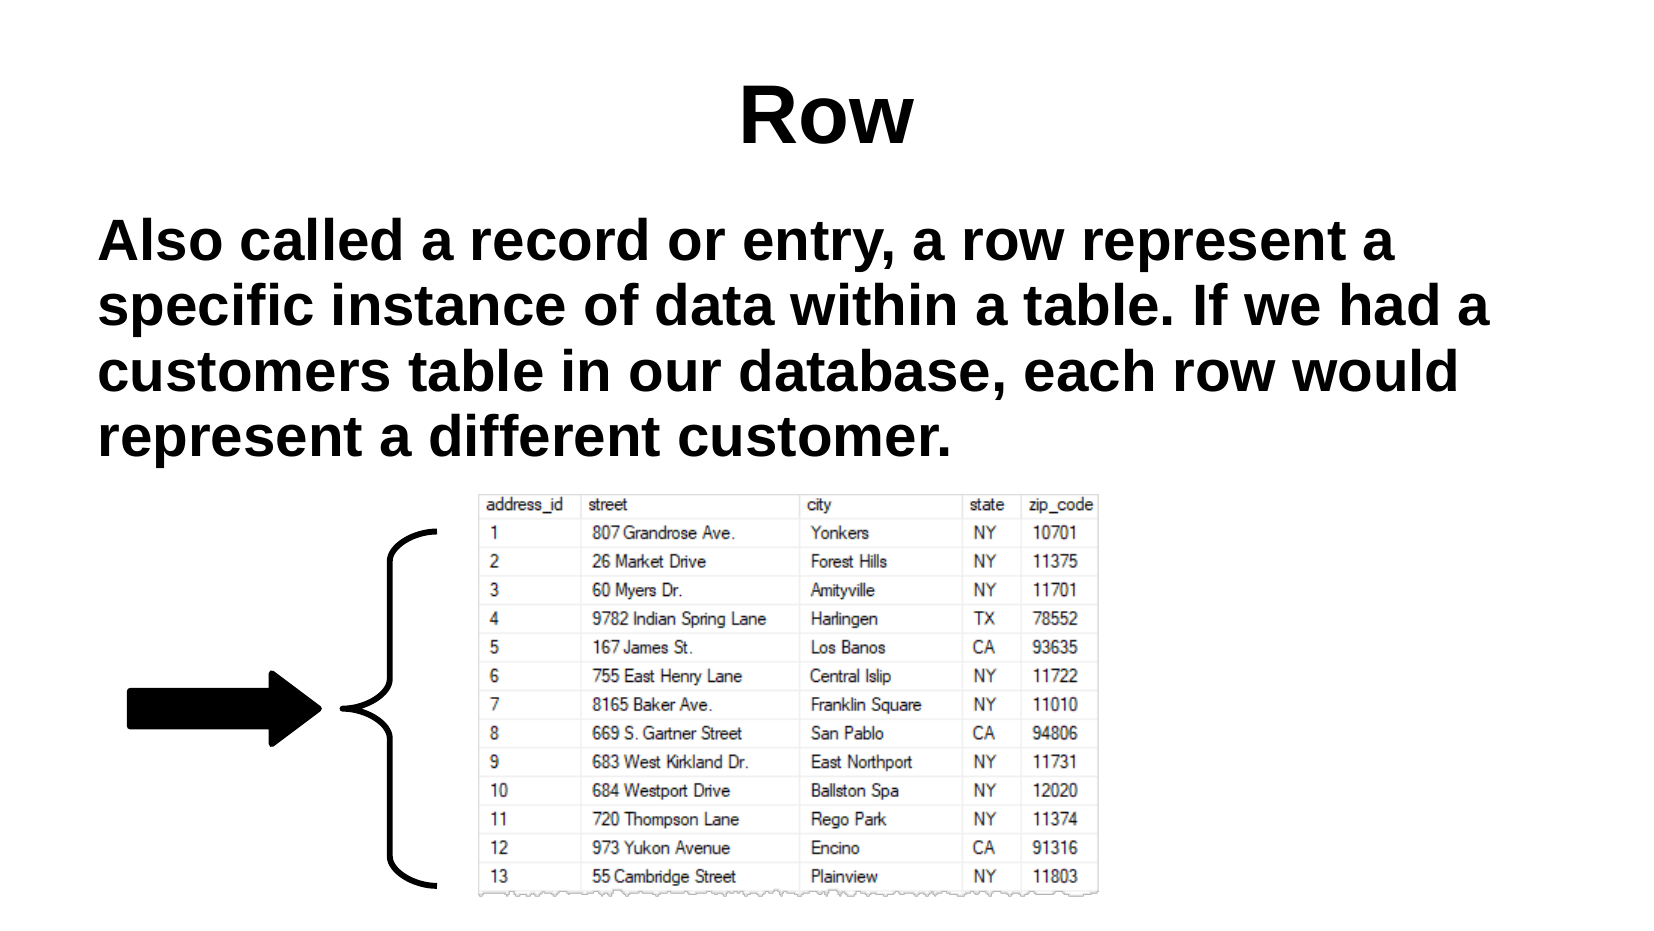

# Row
Also called a record or entry, a row represent a specific instance of data within a table. If we had a customers table in our database, each row would represent a different customer.